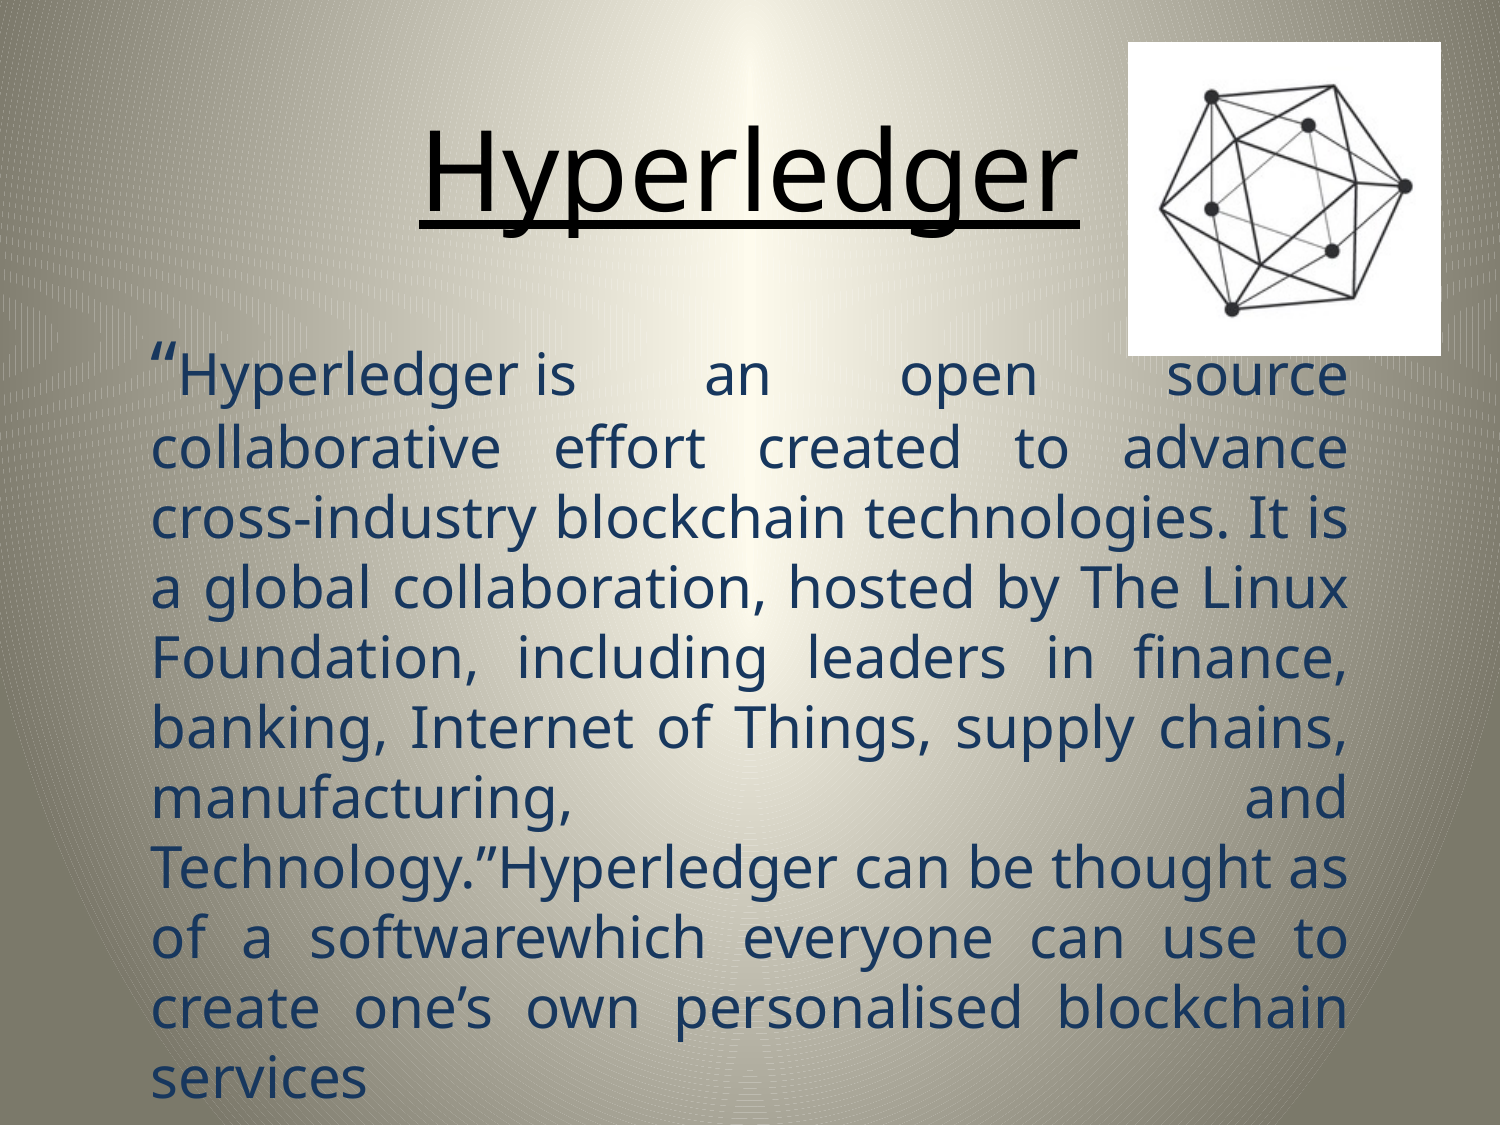

# Hyperledger
“Hyperledger is an open source collaborative effort created to advance cross-industry blockchain technologies. It is a global collaboration, hosted by The Linux Foundation, including leaders in finance, banking, Internet of Things, supply chains, manufacturing, and Technology.”Hyperledger can be thought as of a softwarewhich everyone can use to create one’s own personalised blockchain services